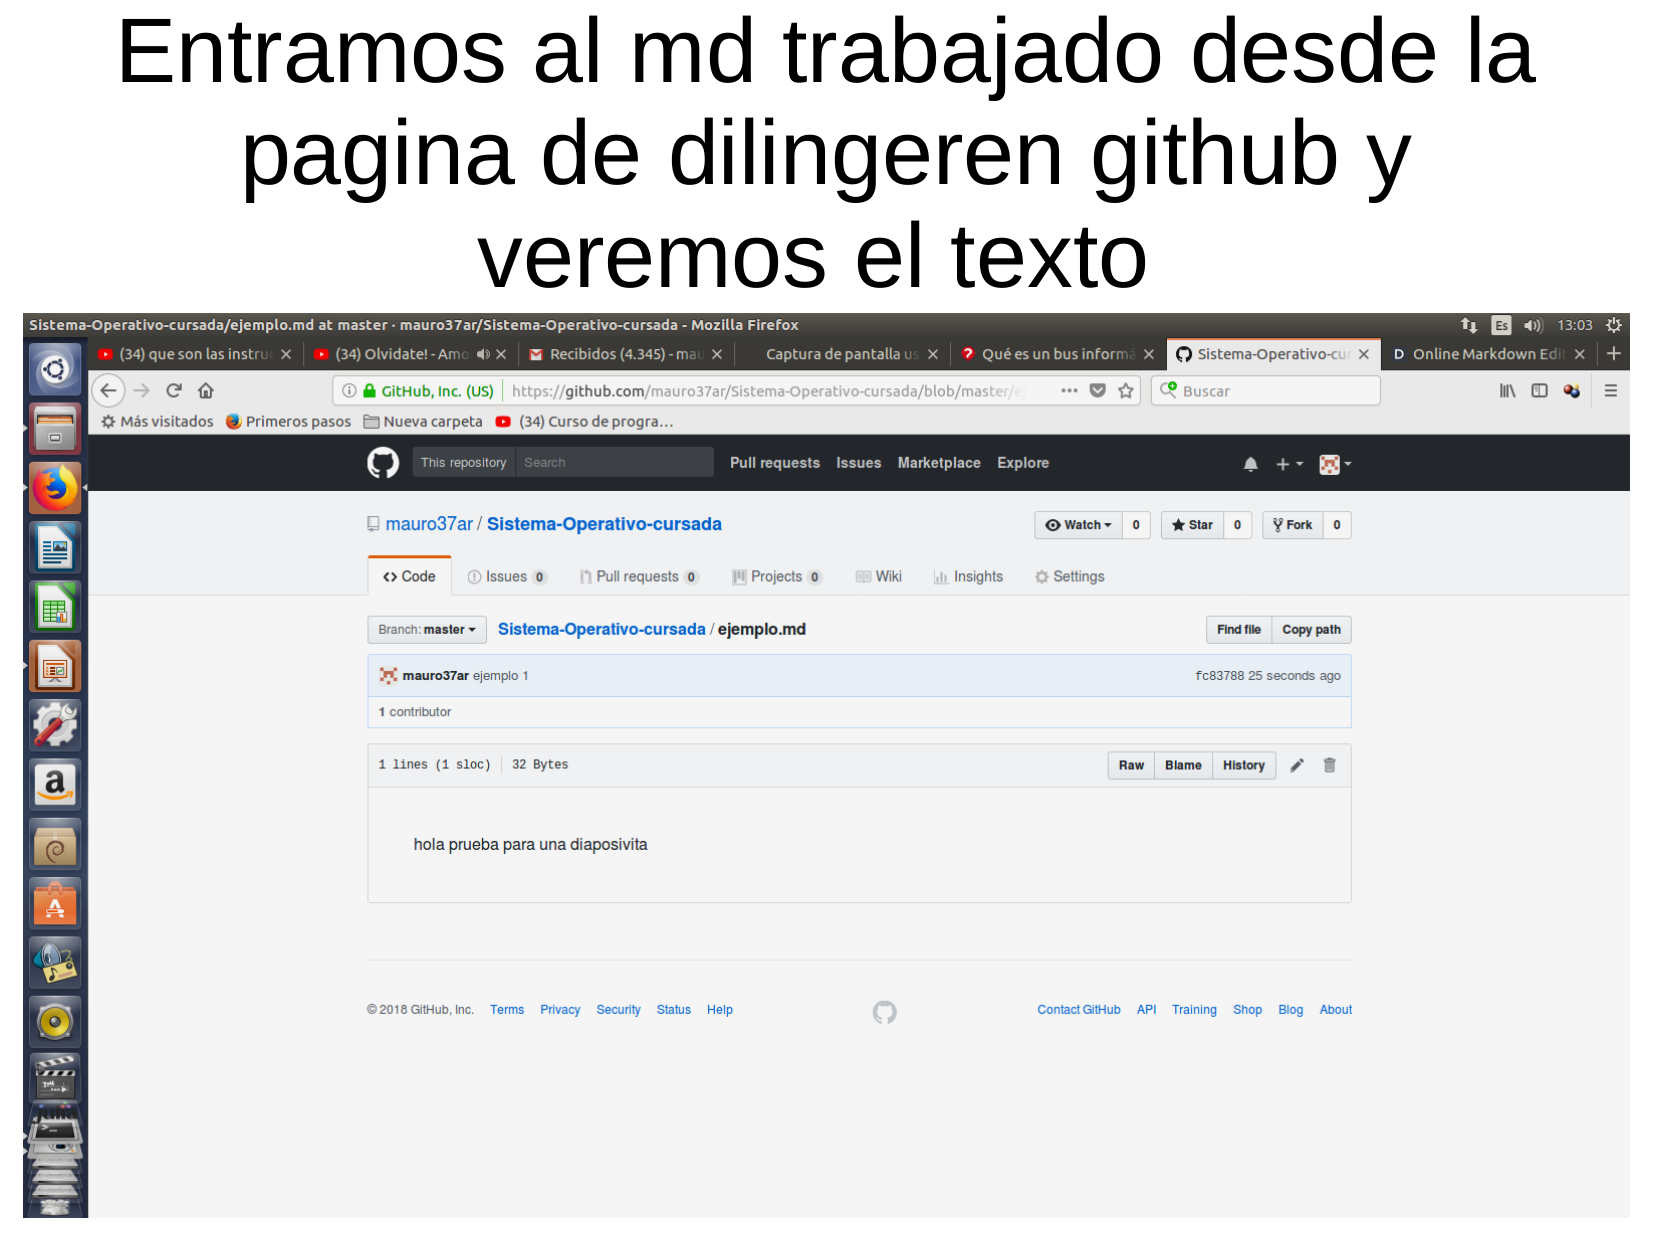

# Entramos al md trabajado desde la pagina de dilingeren github y veremos el texto